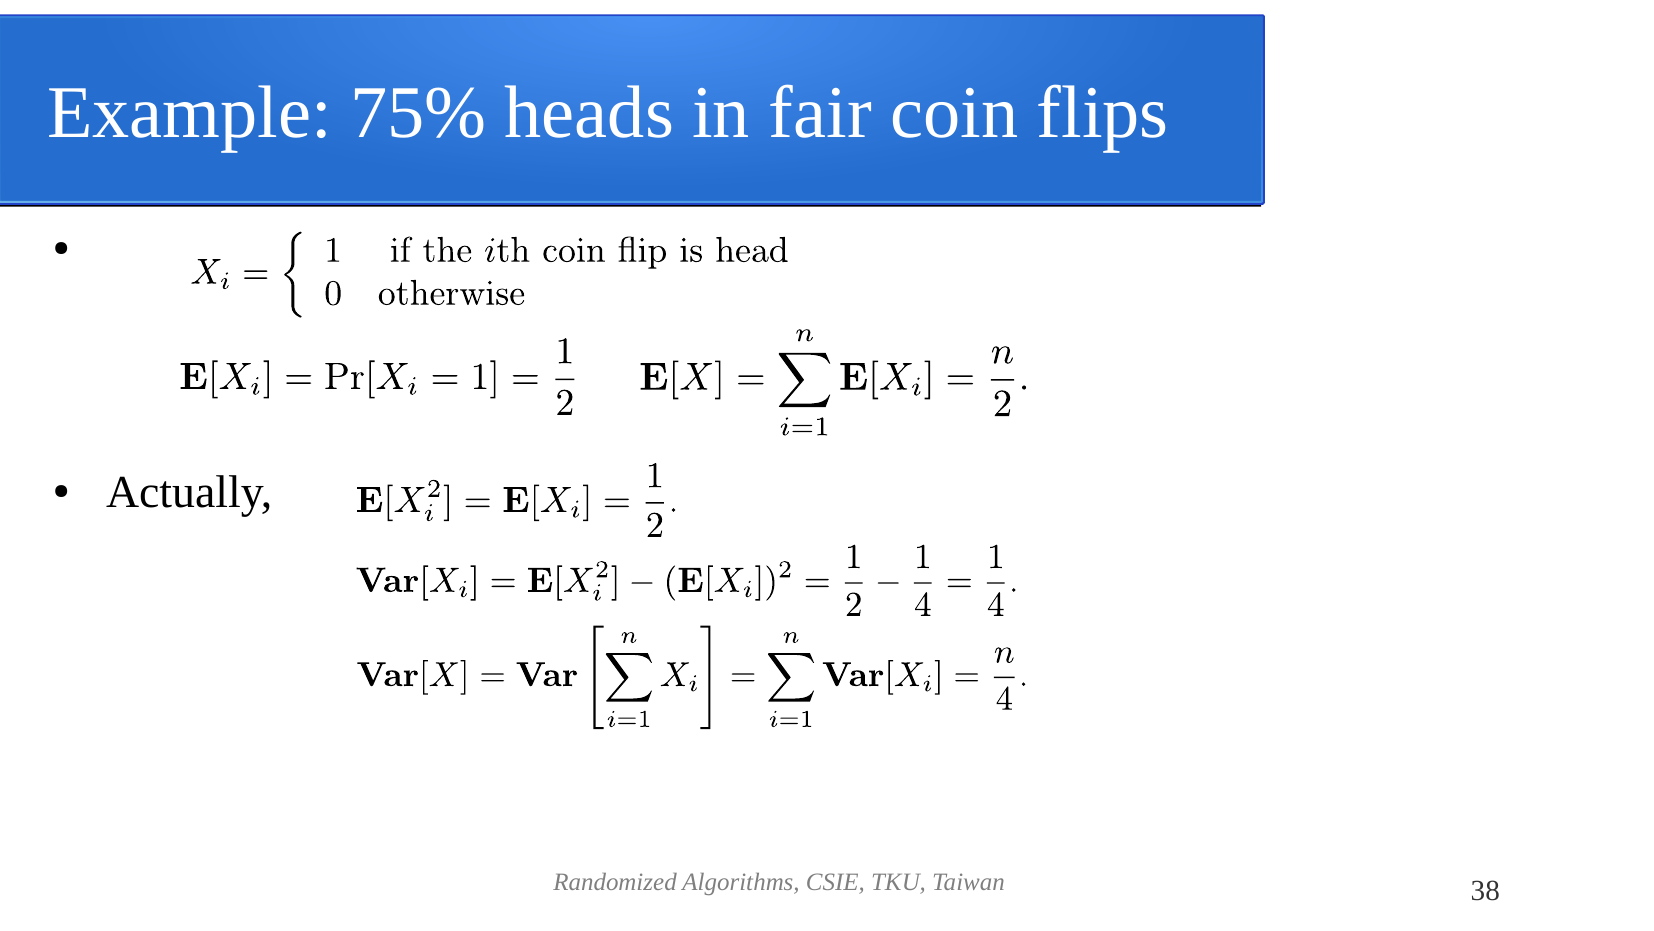

# Example: 75% heads in fair coin flips
Actually,
Randomized Algorithms, CSIE, TKU, Taiwan
38